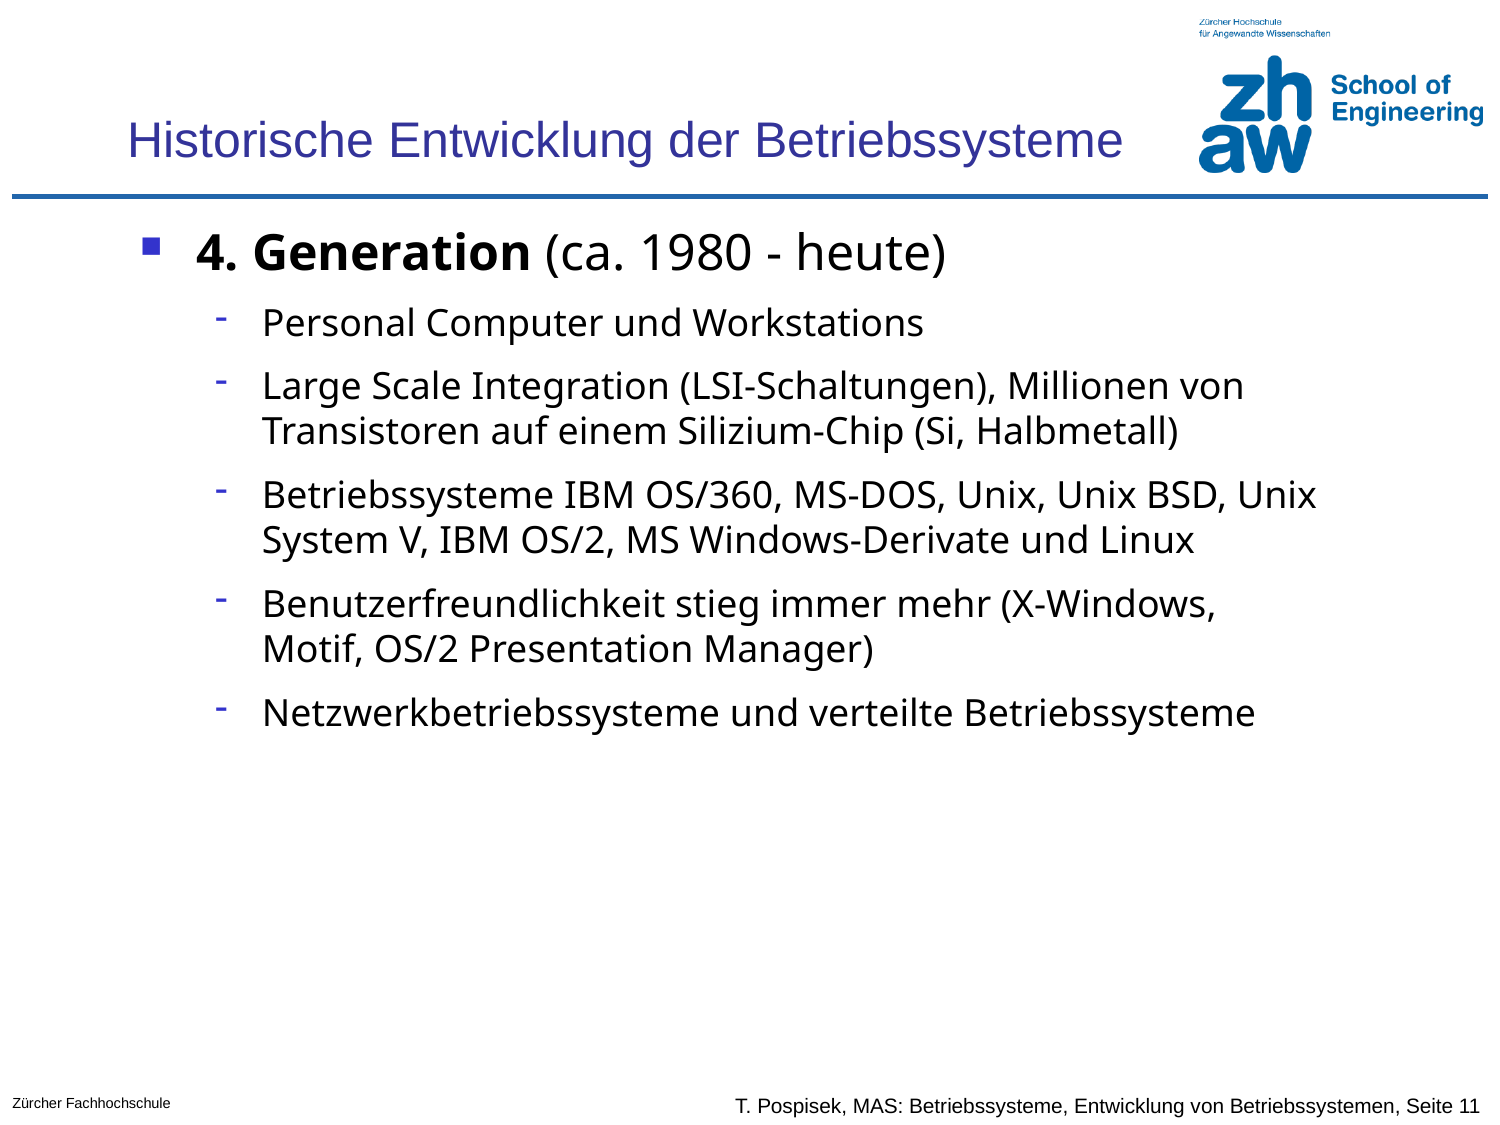

# Historische Entwicklung der Betriebssysteme
4. Generation (ca. 1980 - heute)
Personal Computer und Workstations
Large Scale Integration (LSI-Schaltungen), Millionen von Transistoren auf einem Silizium-Chip (Si, Halbmetall)
Betriebssysteme IBM OS/360, MS-DOS, Unix, Unix BSD, Unix System V, IBM OS/2, MS Windows-Derivate und Linux
Benutzerfreundlichkeit stieg immer mehr (X-Windows, Motif, OS/2 Presentation Manager)
Netzwerkbetriebssysteme und verteilte Betriebssysteme